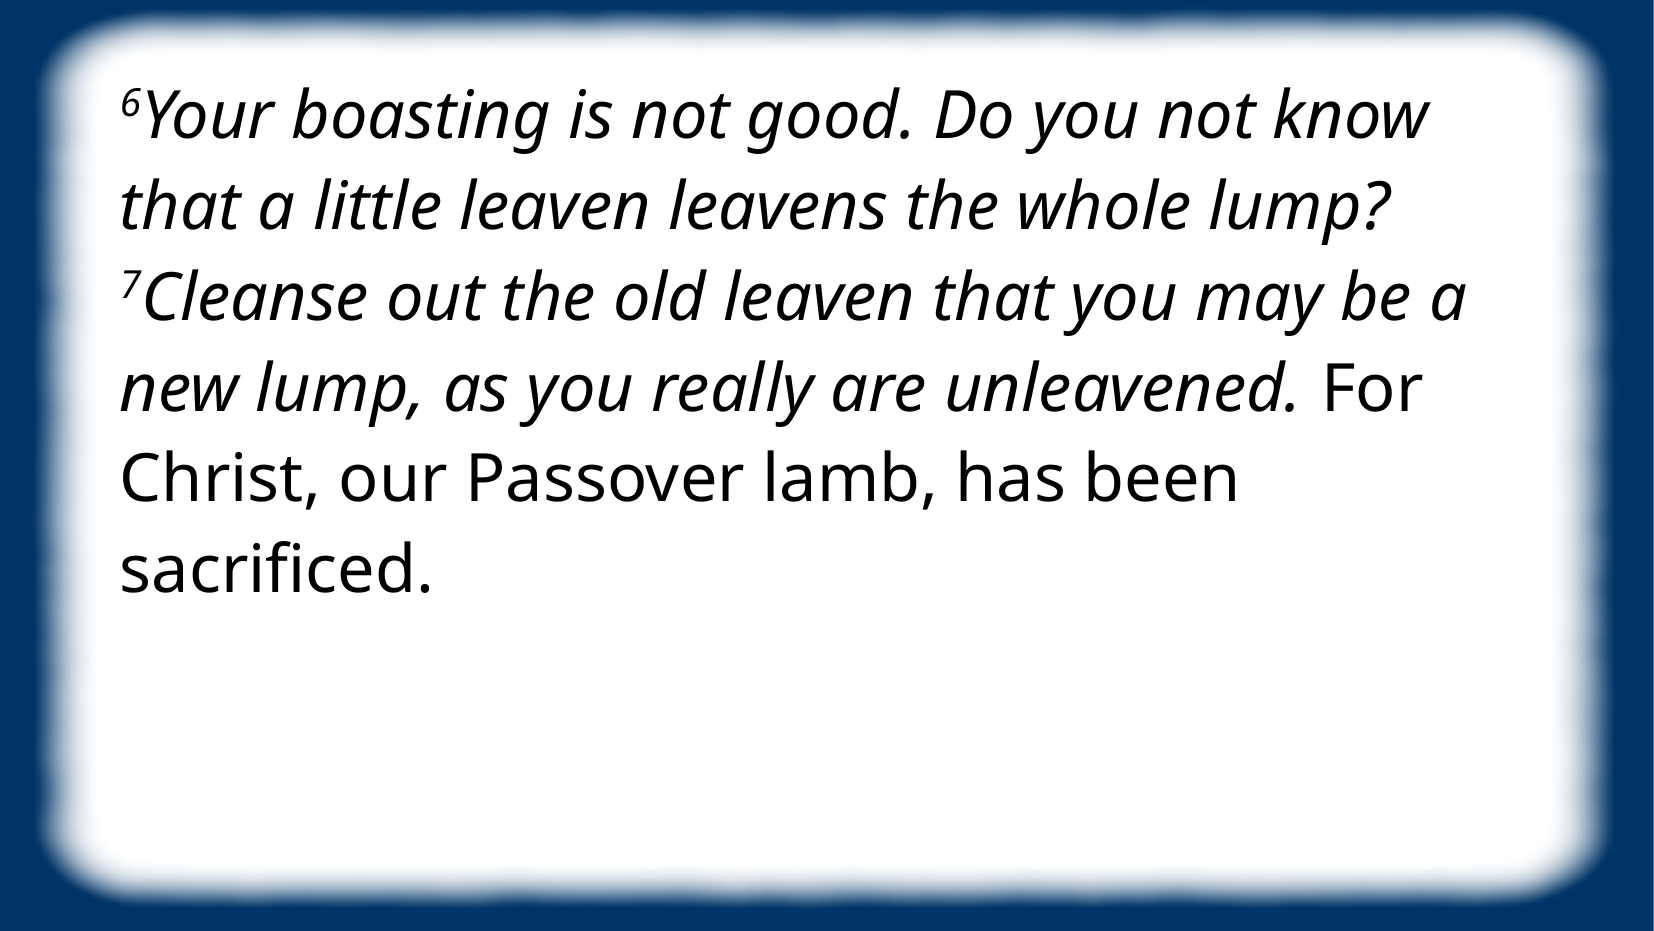

6Your boasting is not good. Do you not know that a little leaven leavens the whole lump? 7Cleanse out the old leaven that you may be a new lump, as you really are unleavened. For Christ, our Passover lamb, has been sacrificed.